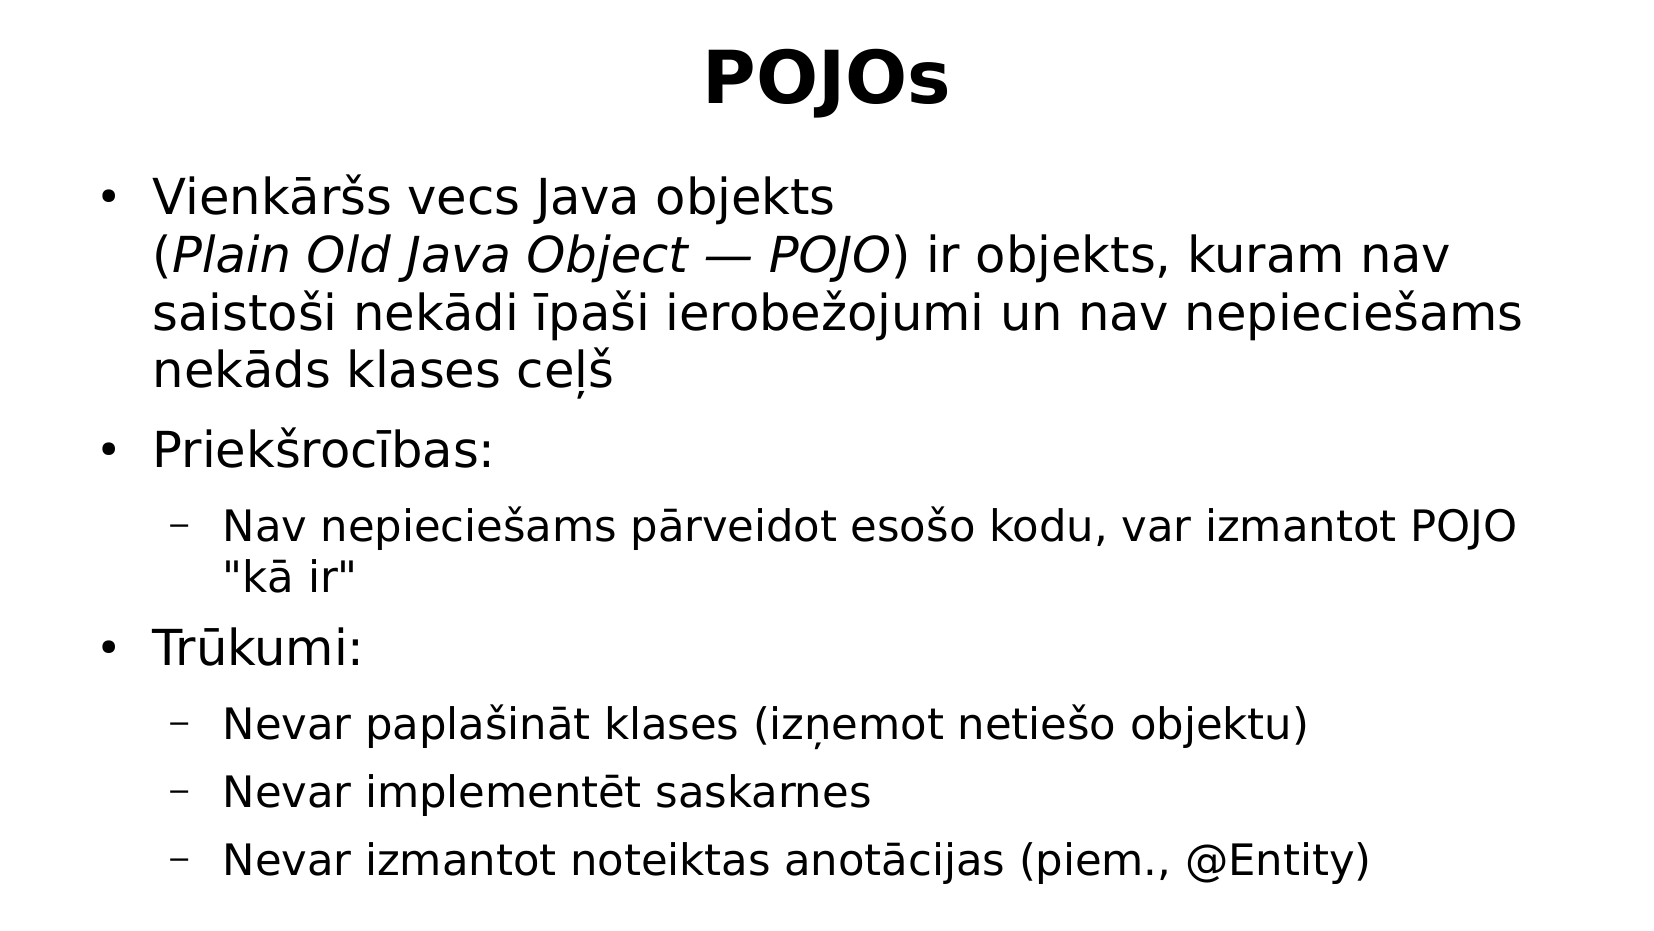

# POJOs
Vienkāršs vecs Java objekts
(Plain Old Java Object — POJO) ir objekts, kuram nav saistoši nekādi īpaši ierobežojumi un nav nepieciešams nekāds klases ceļš
Priekšrocības:
Nav nepieciešams pārveidot esošo kodu, var izmantot POJO "kā ir"
Trūkumi:
Nevar paplašināt klases (izņemot netiešo objektu)
Nevar implementēt saskarnes
Nevar izmantot noteiktas anotācijas (piem., @Entity)